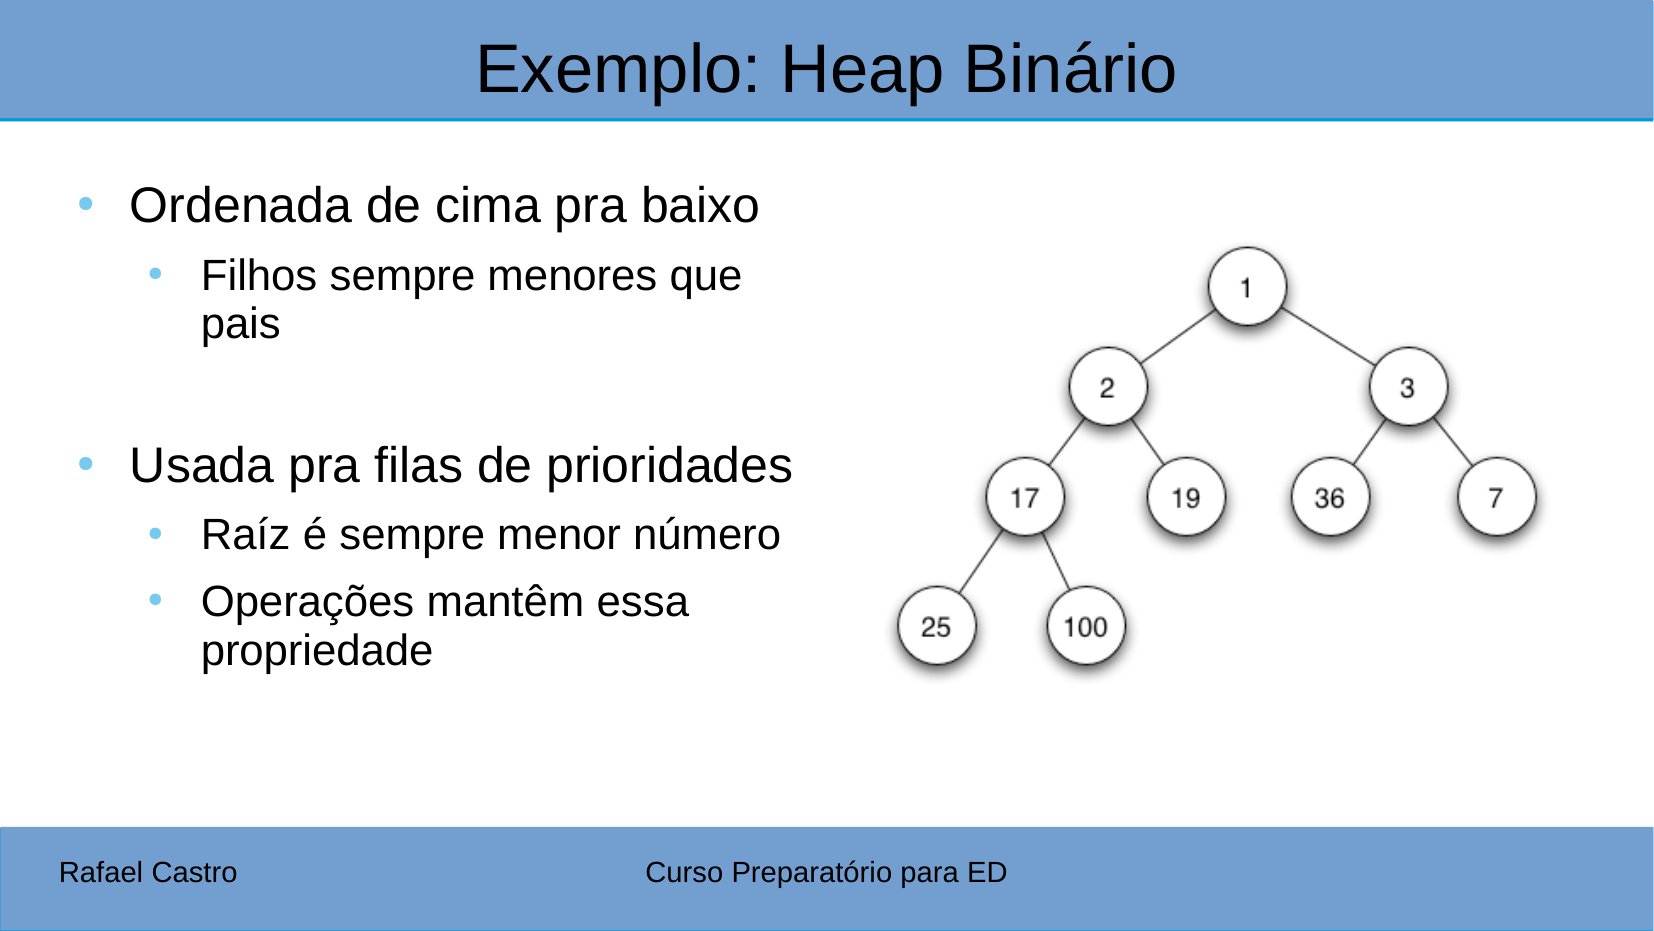

# Exemplo: Heap Binário
Ordenada de cima pra baixo
Filhos sempre menores que pais
Usada pra filas de prioridades
Raíz é sempre menor número
Operações mantêm essa propriedade
Curso Preparatório para ED